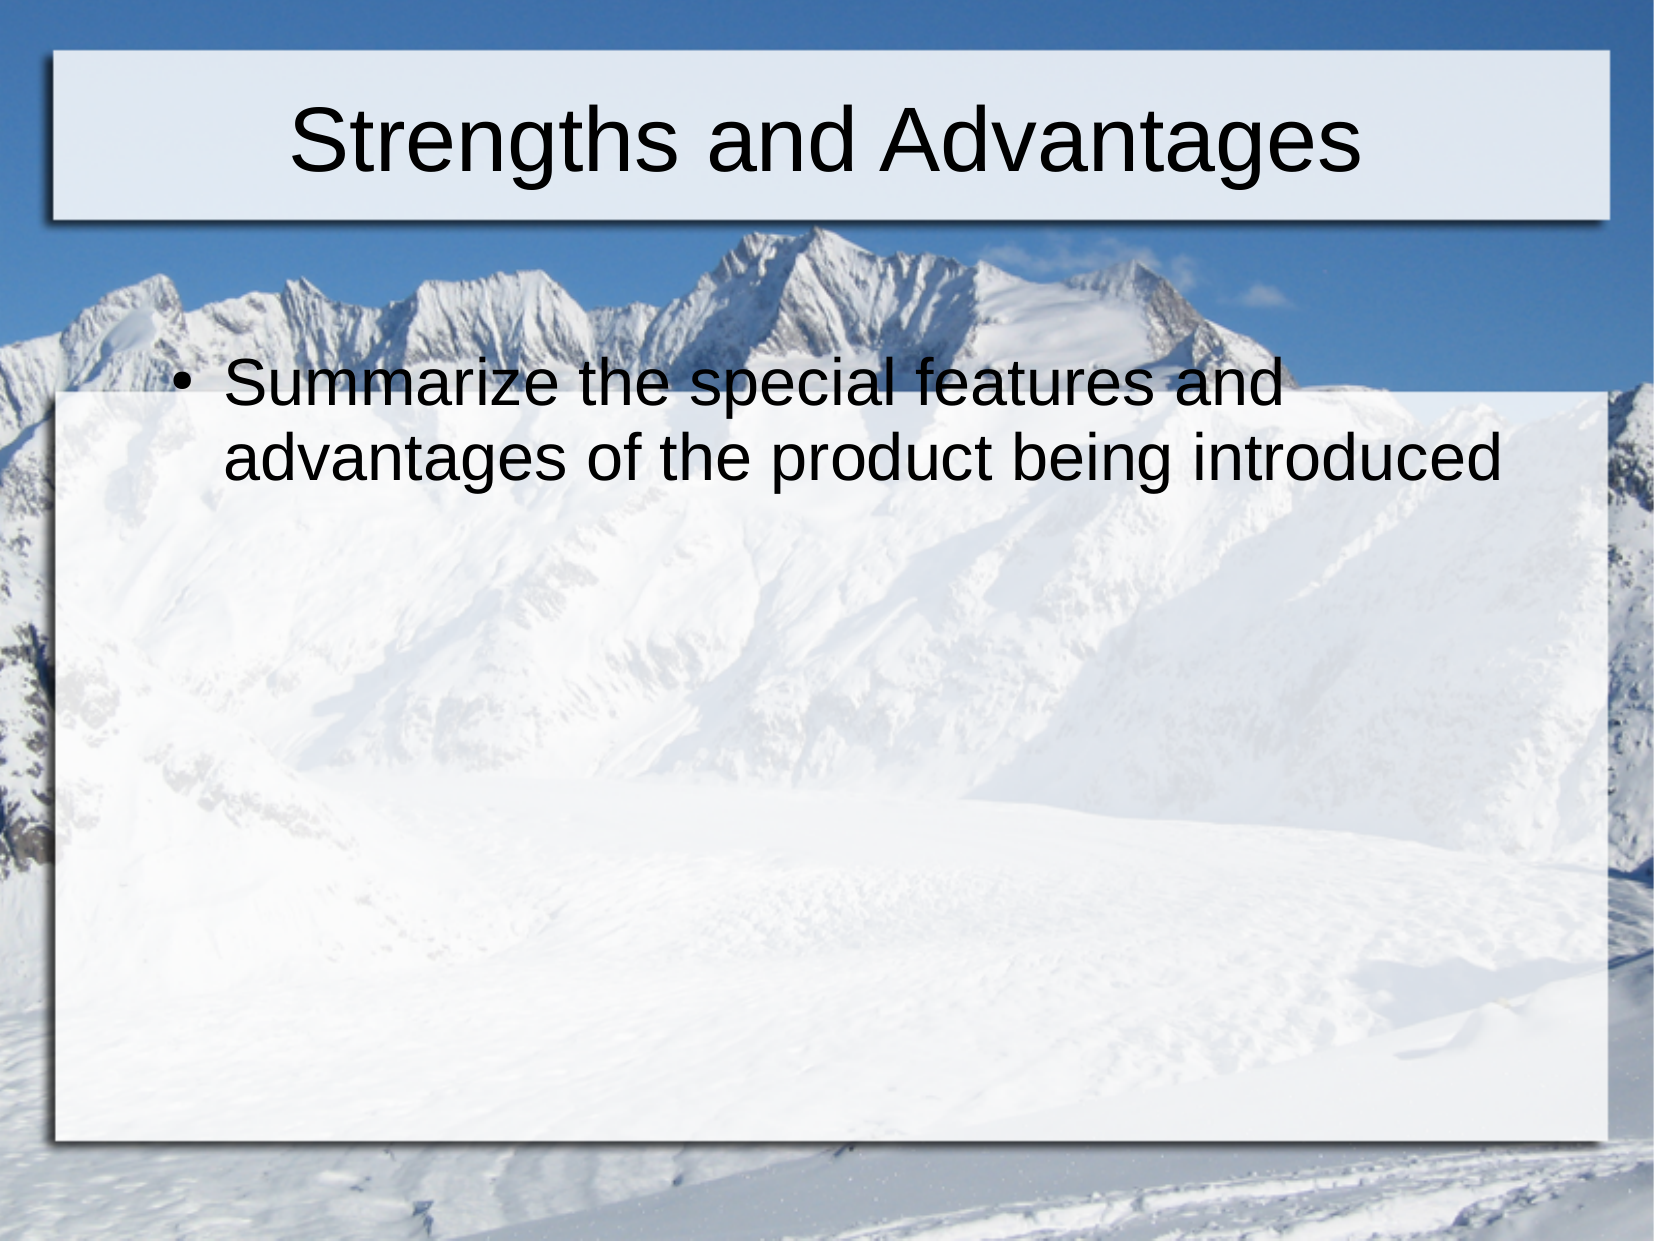

# Strengths and Advantages
Summarize the special features and advantages of the product being introduced